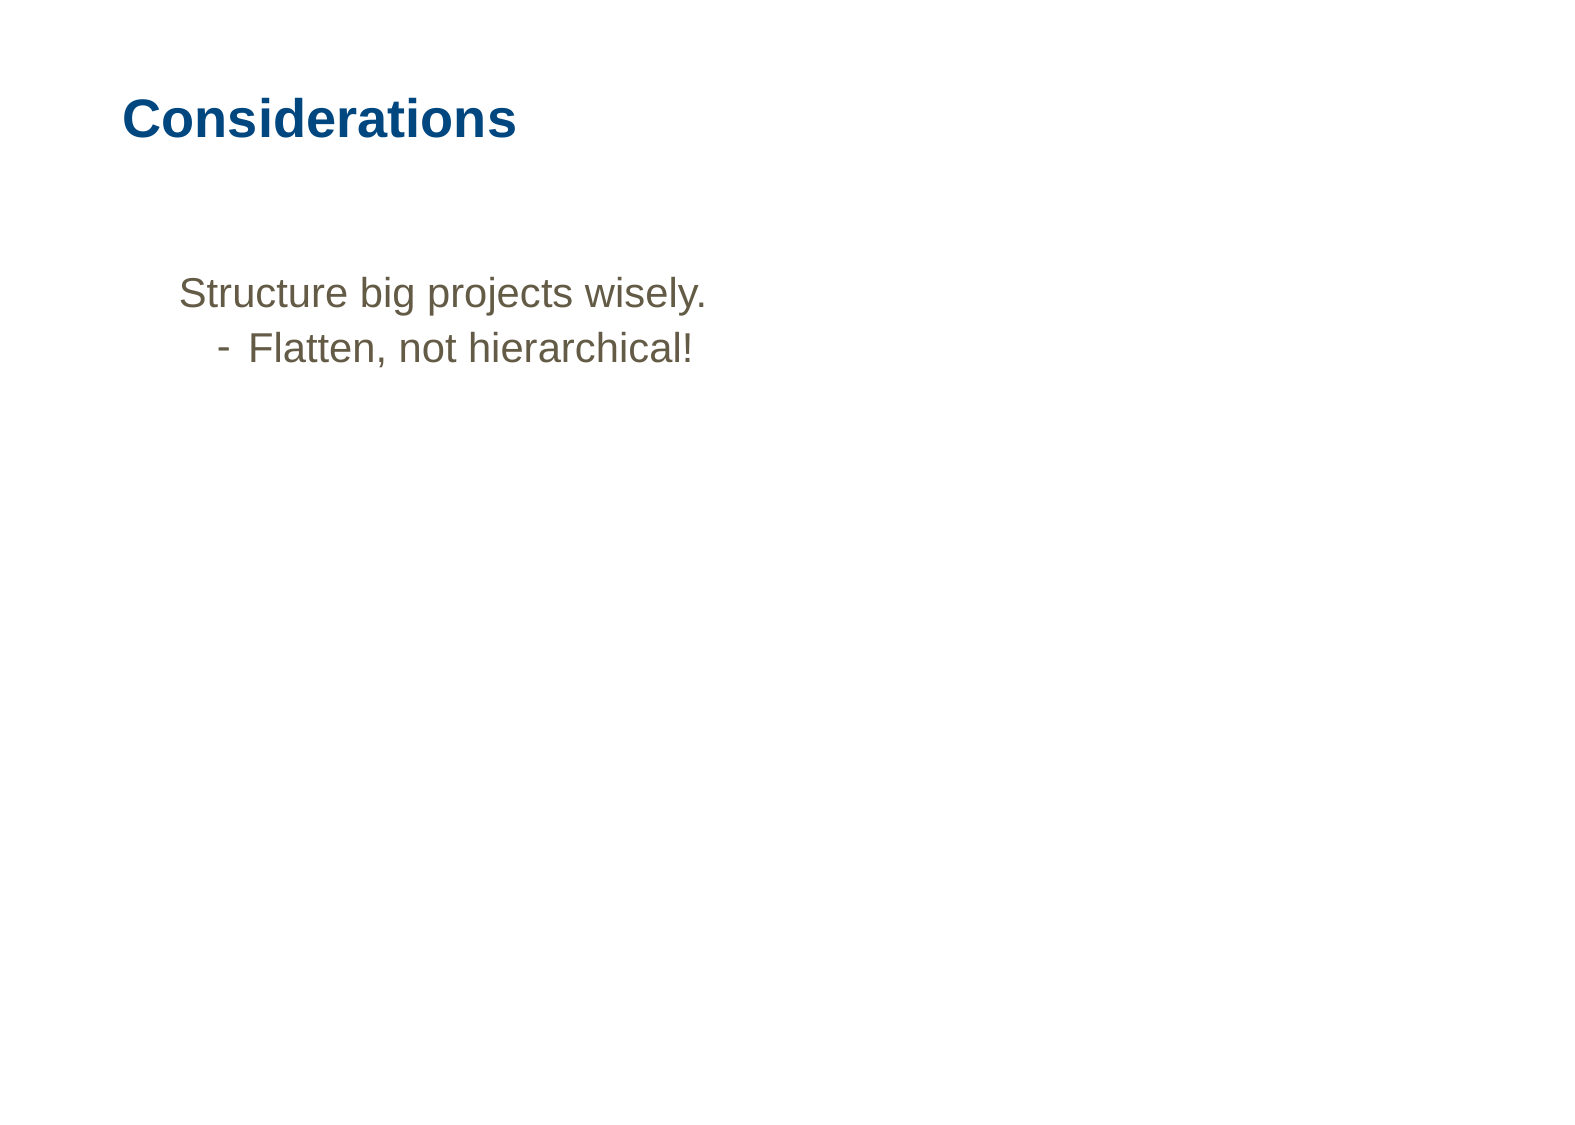

# Considerations
Structure big projects wisely.
Flatten, not hierarchical!